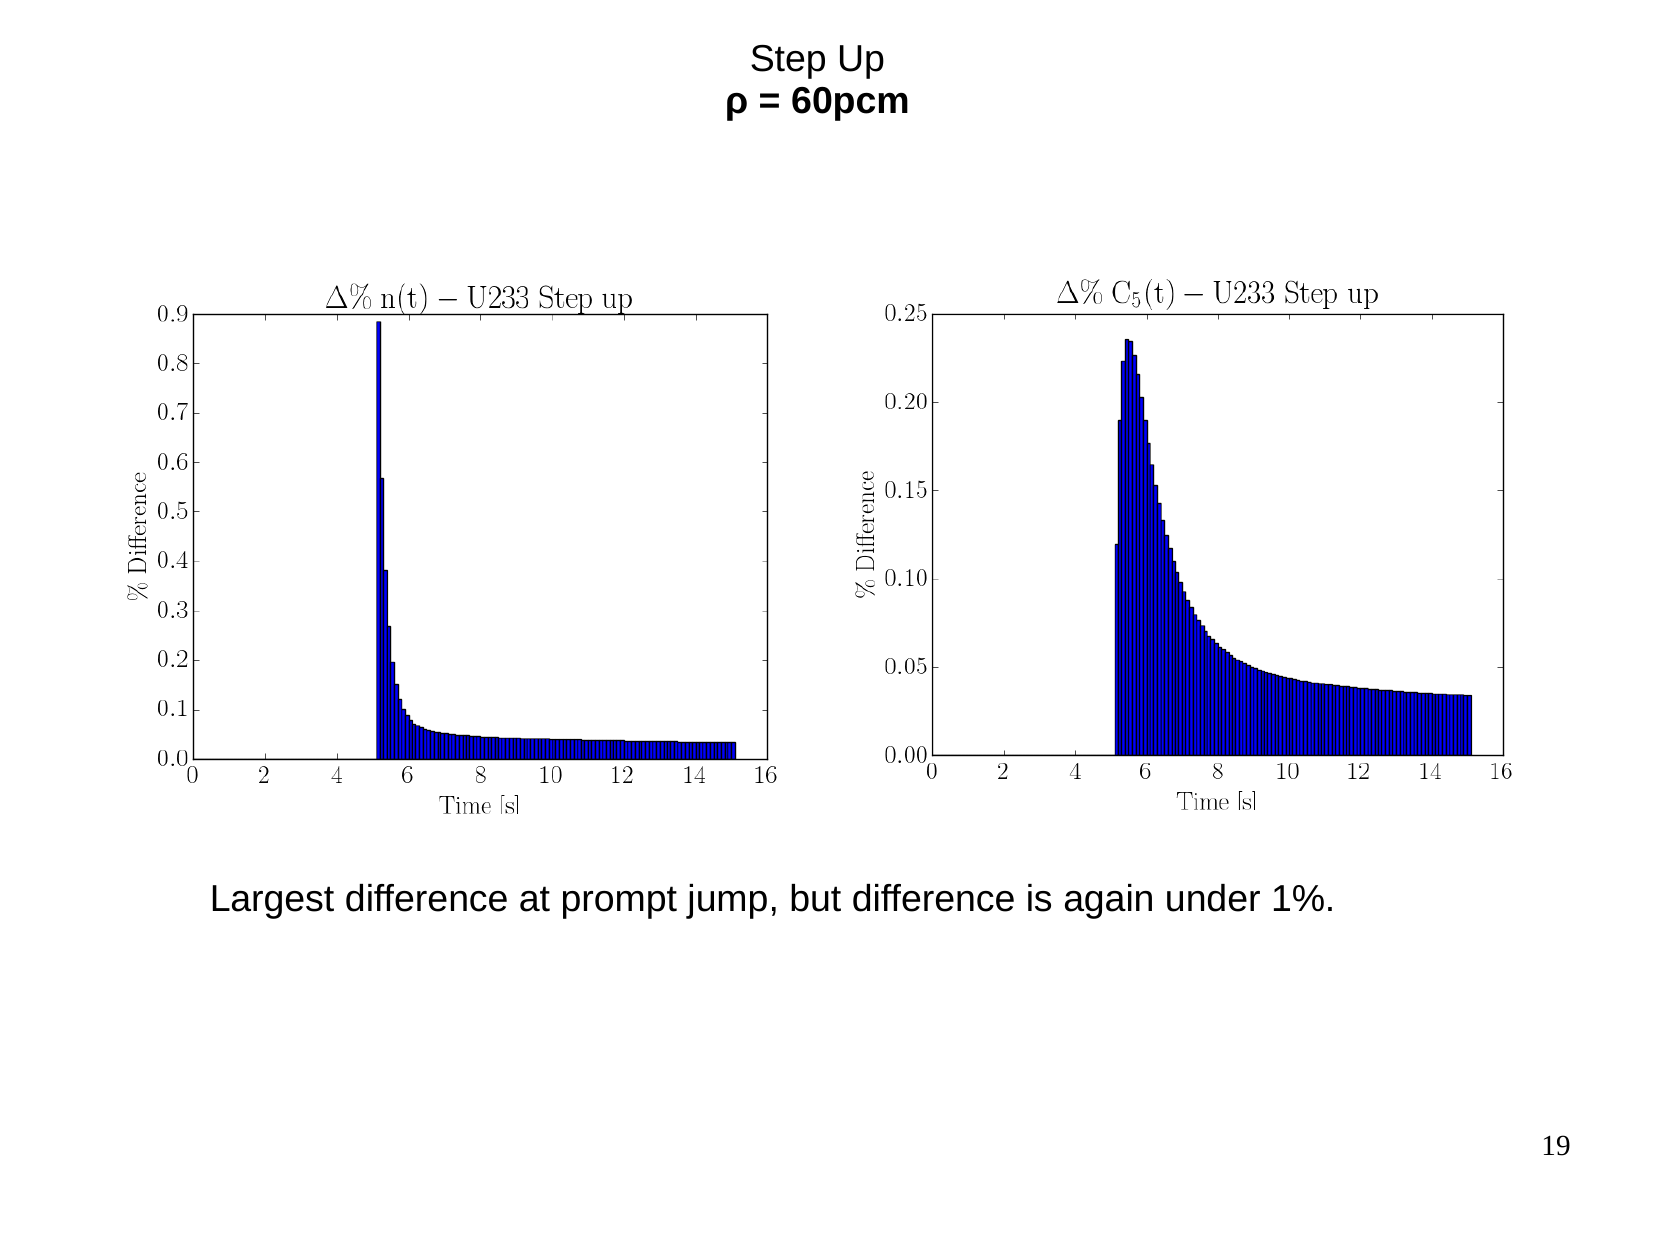

Step Up
ρ = 60pcm
Largest difference at prompt jump, but difference is again under 1%.
19